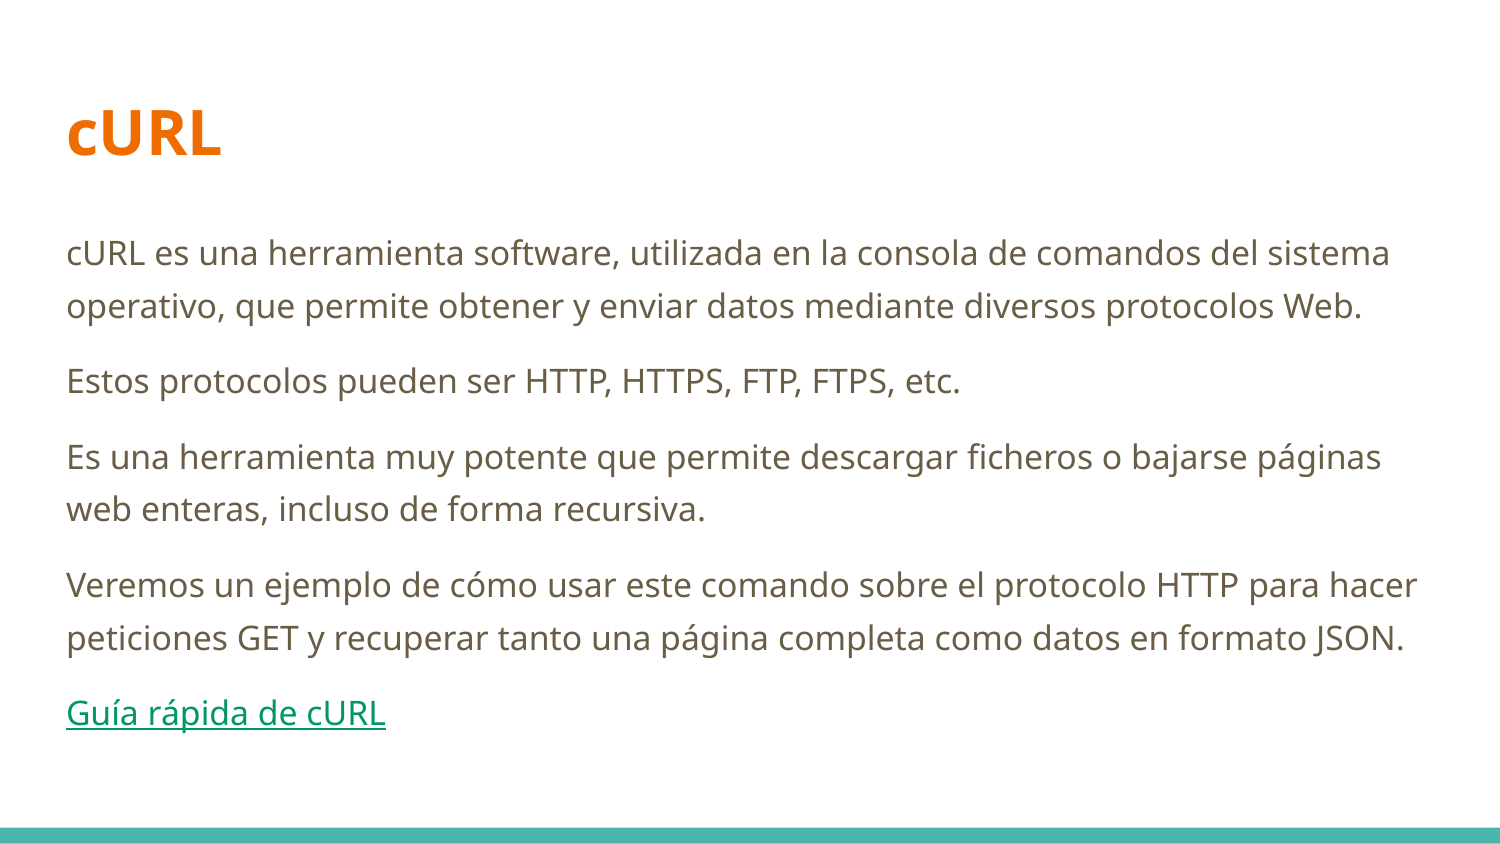

# cURL
cURL es una herramienta software, utilizada en la consola de comandos del sistema operativo, que permite obtener y enviar datos mediante diversos protocolos Web.
Estos protocolos pueden ser HTTP, HTTPS, FTP, FTPS, etc.
Es una herramienta muy potente que permite descargar ficheros o bajarse páginas web enteras, incluso de forma recursiva.
Veremos un ejemplo de cómo usar este comando sobre el protocolo HTTP para hacer peticiones GET y recuperar tanto una página completa como datos en formato JSON.
Guía rápida de cURL